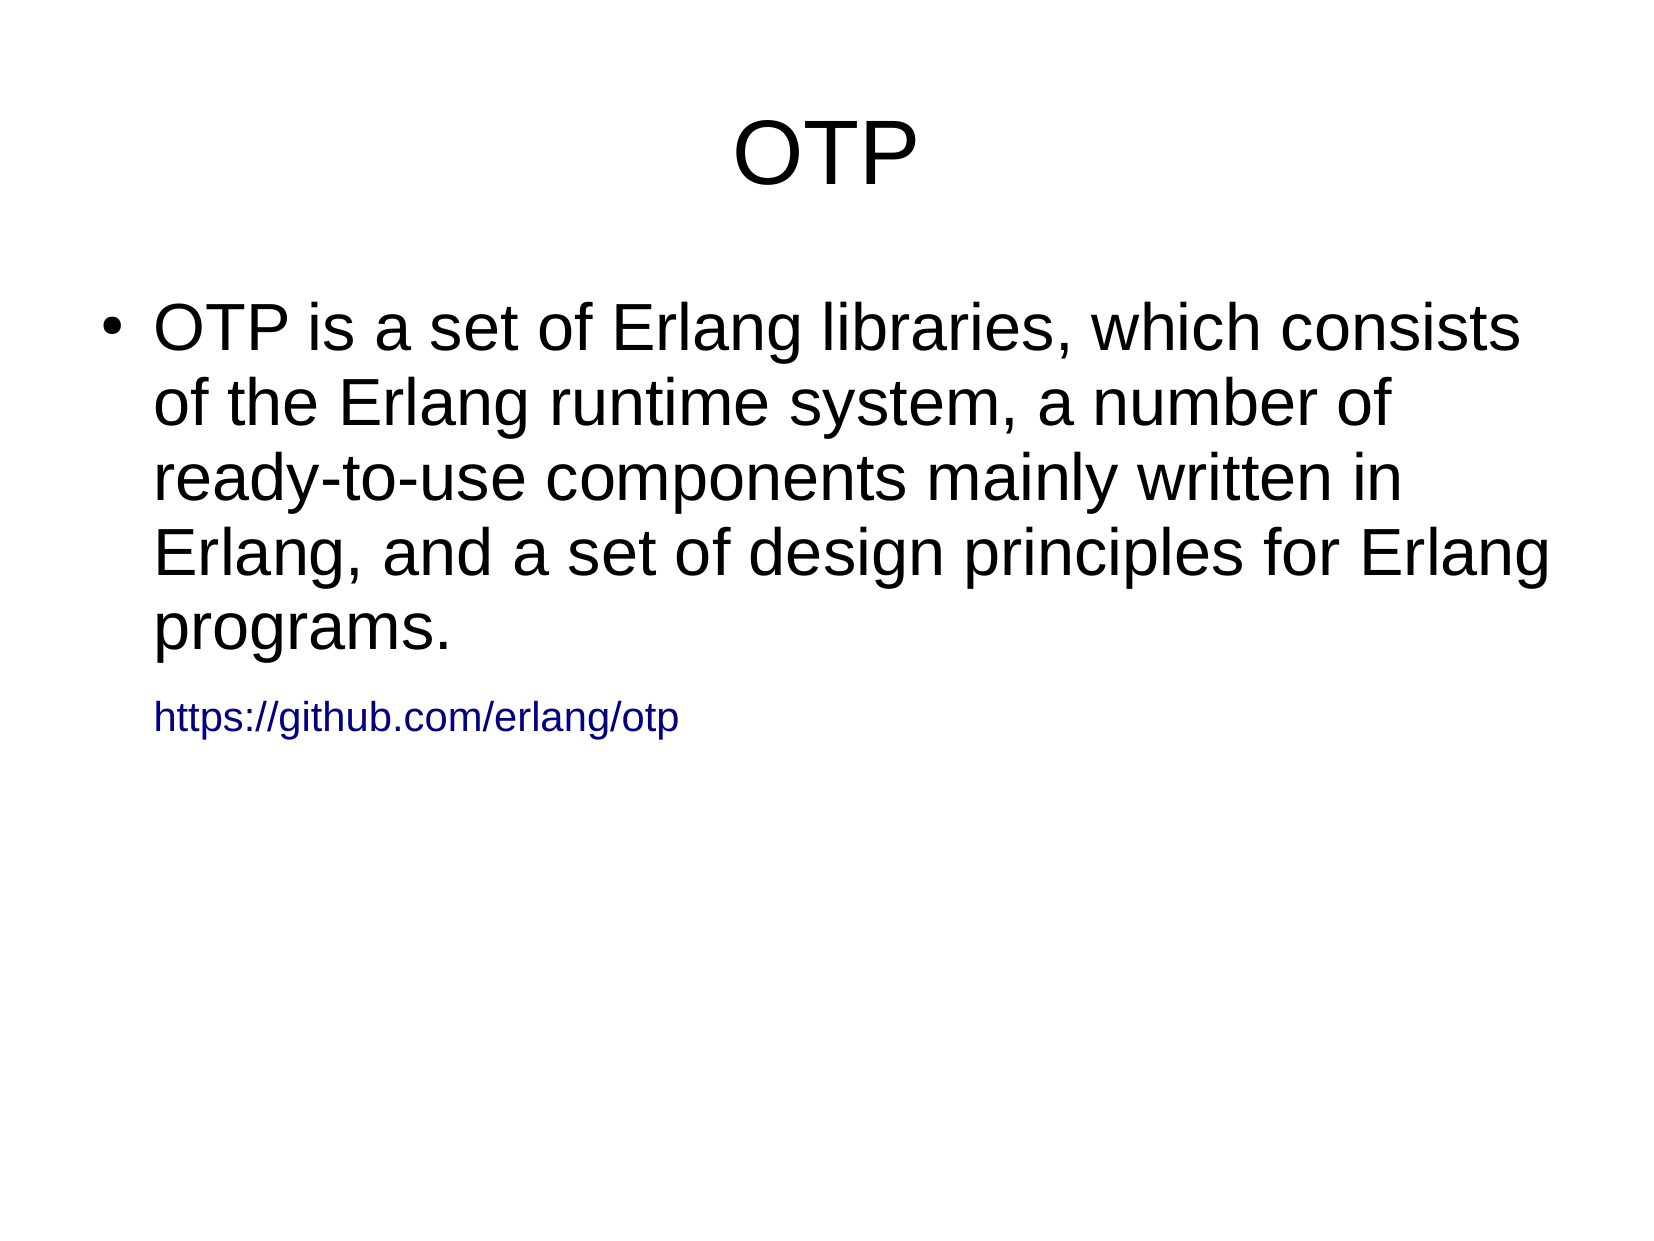

# OTP
OTP is a set of Erlang libraries, which consists of the Erlang runtime system, a number of ready-to-use components mainly written in Erlang, and a set of design principles for Erlang programs.
https://github.com/erlang/otp